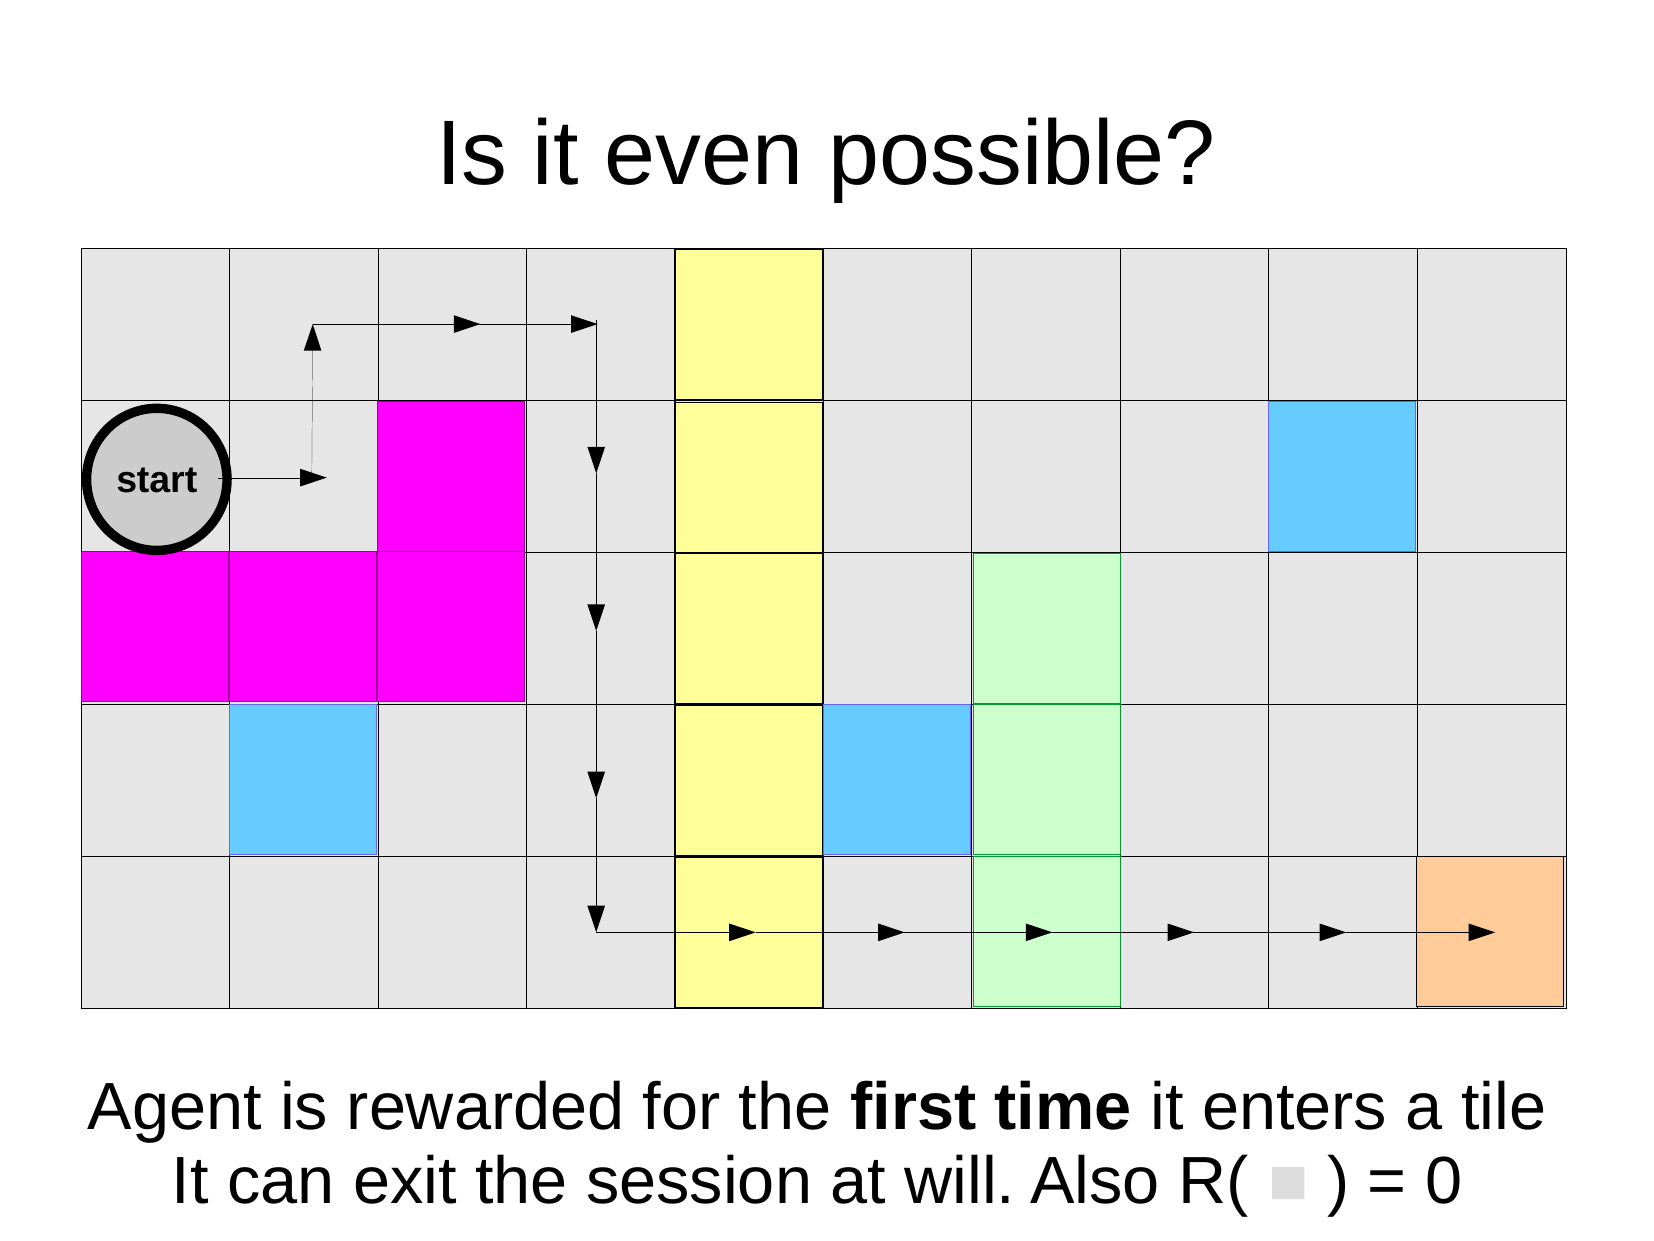

# Is it even possible?
| | | | | | | | | | |
| --- | --- | --- | --- | --- | --- | --- | --- | --- | --- |
| | | | | | | | | | |
| | | | | | | | | | |
| | | | | | | | | | |
| | | | | | | | | | |
start
Agent is rewarded for the first time it enters a tile
It can exit the session at will. Also R( ■ ) = 0